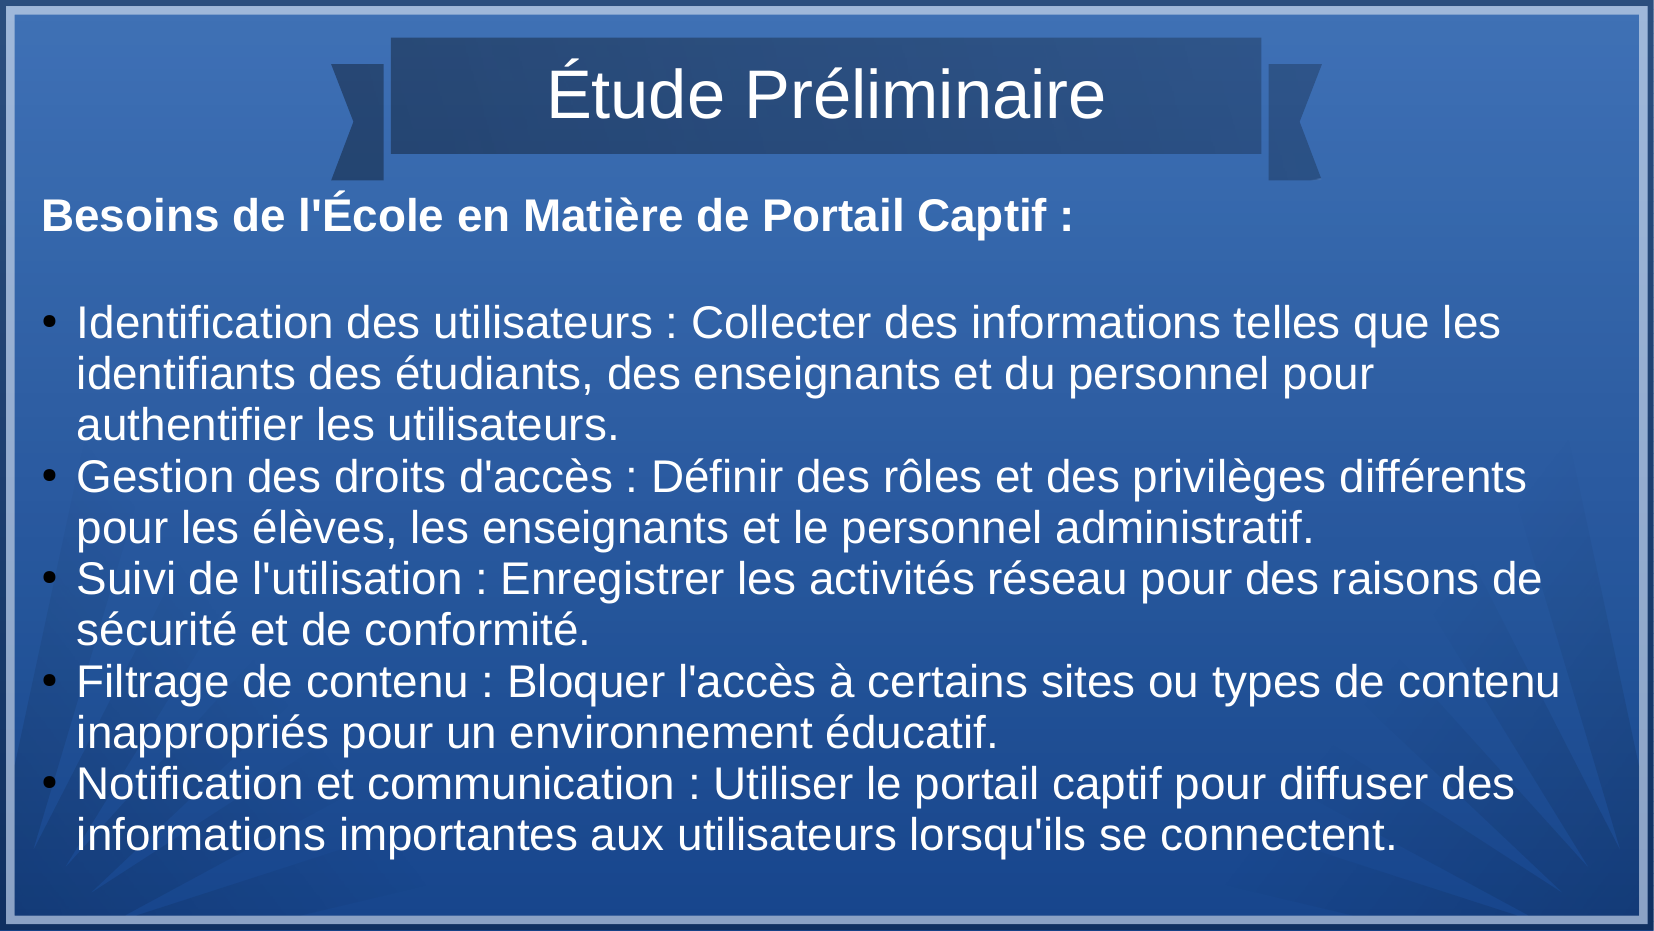

# Étude Préliminaire
Besoins de l'École en Matière de Portail Captif :
Identification des utilisateurs : Collecter des informations telles que les identifiants des étudiants, des enseignants et du personnel pour authentifier les utilisateurs.
Gestion des droits d'accès : Définir des rôles et des privilèges différents pour les élèves, les enseignants et le personnel administratif.
Suivi de l'utilisation : Enregistrer les activités réseau pour des raisons de sécurité et de conformité.
Filtrage de contenu : Bloquer l'accès à certains sites ou types de contenu inappropriés pour un environnement éducatif.
Notification et communication : Utiliser le portail captif pour diffuser des informations importantes aux utilisateurs lorsqu'ils se connectent.